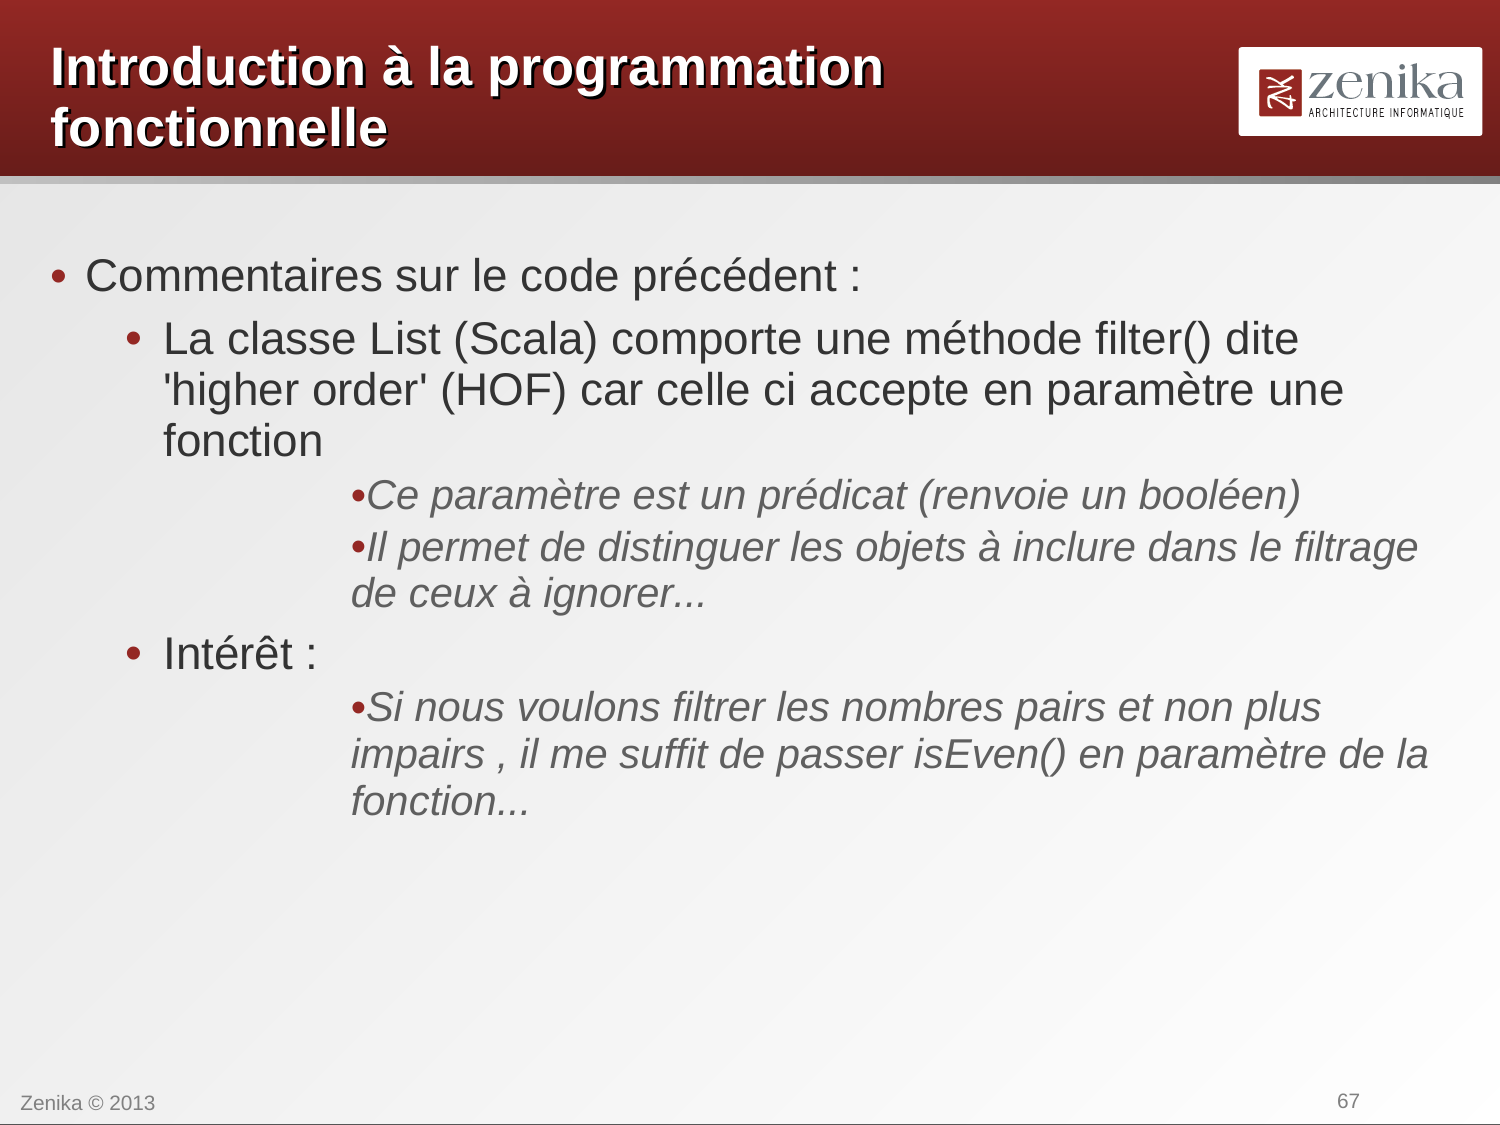

# Introduction à la programmation fonctionnelle
Commentaires sur le code précédent :
La classe List (Scala) comporte une méthode filter() dite 'higher order' (HOF) car celle ci accepte en paramètre une fonction
Ce paramètre est un prédicat (renvoie un booléen)
Il permet de distinguer les objets à inclure dans le filtrage de ceux à ignorer...
Intérêt :
Si nous voulons filtrer les nombres pairs et non plus impairs , il me suffit de passer isEven() en paramètre de la fonction...